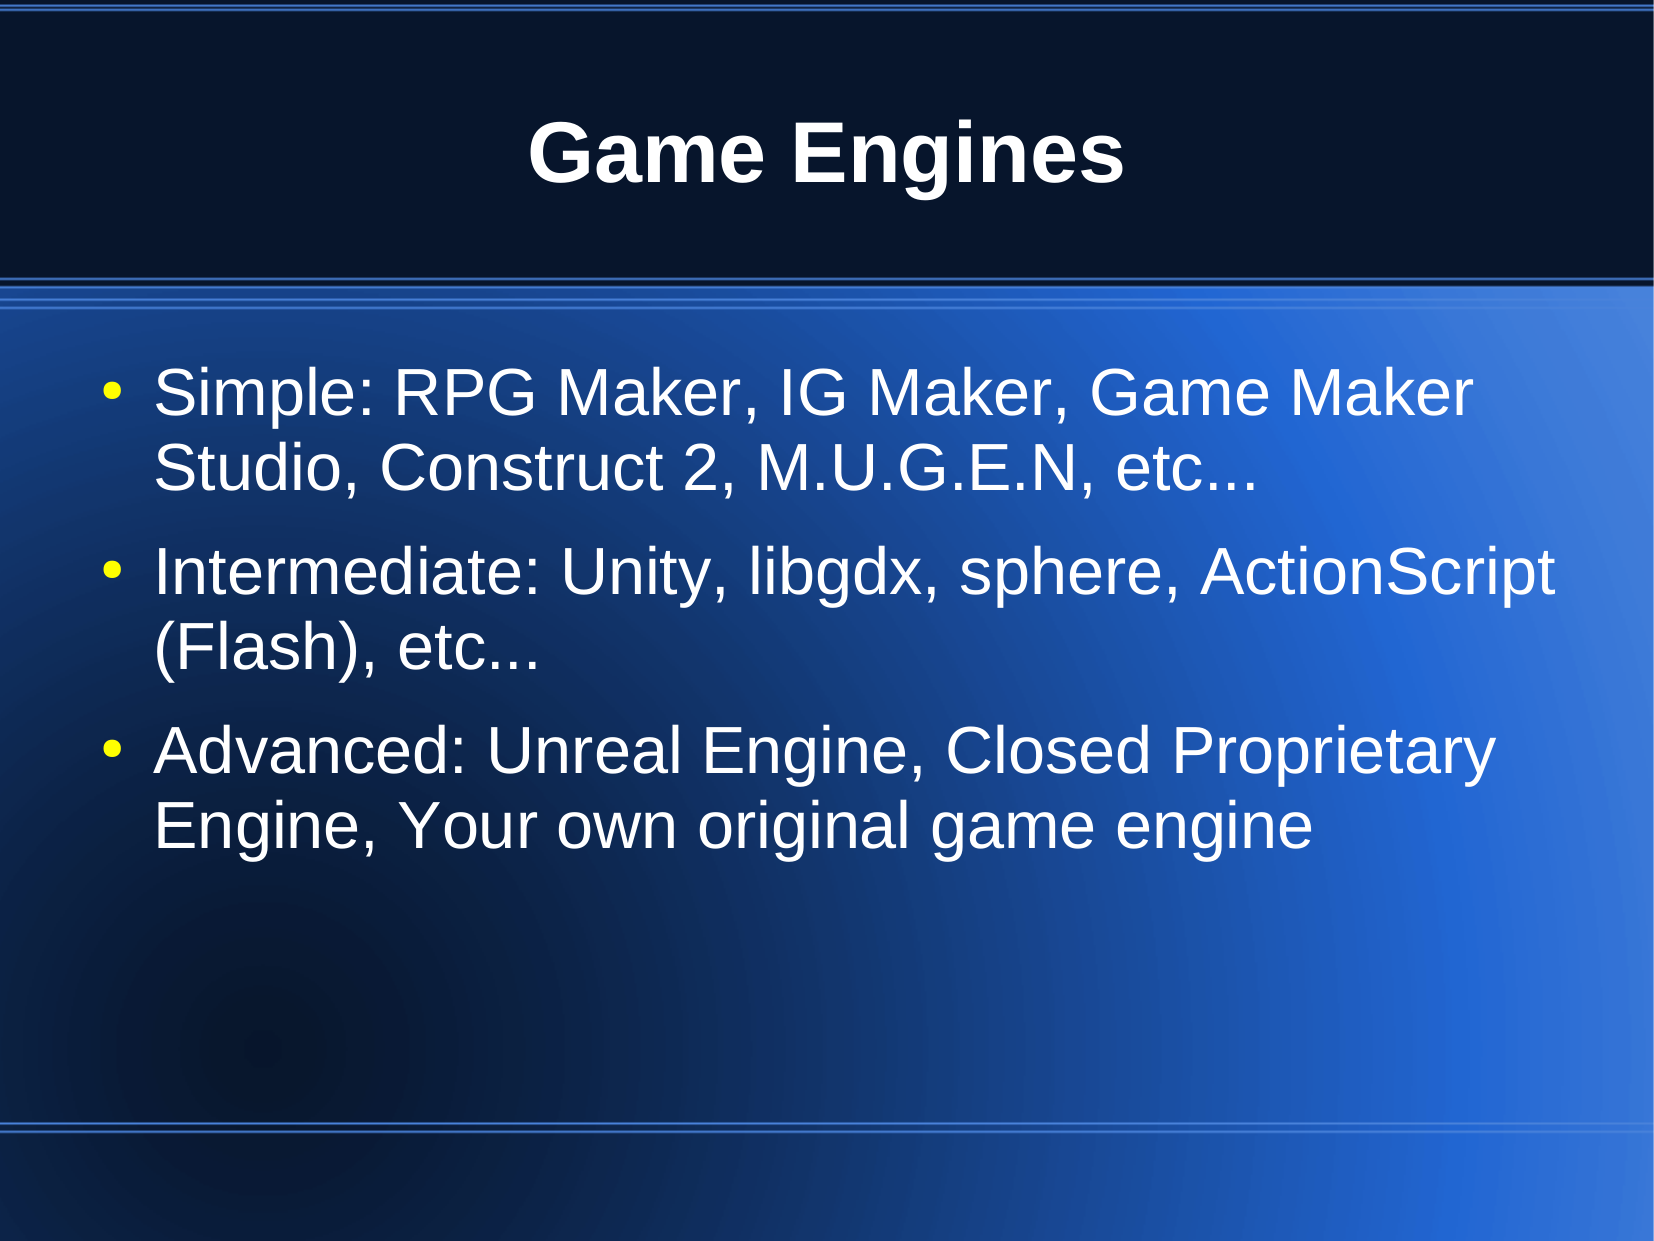

# Game Engines
Simple: RPG Maker, IG Maker, Game Maker Studio, Construct 2, M.U.G.E.N, etc...
Intermediate: Unity, libgdx, sphere, ActionScript (Flash), etc...
Advanced: Unreal Engine, Closed Proprietary Engine, Your own original game engine